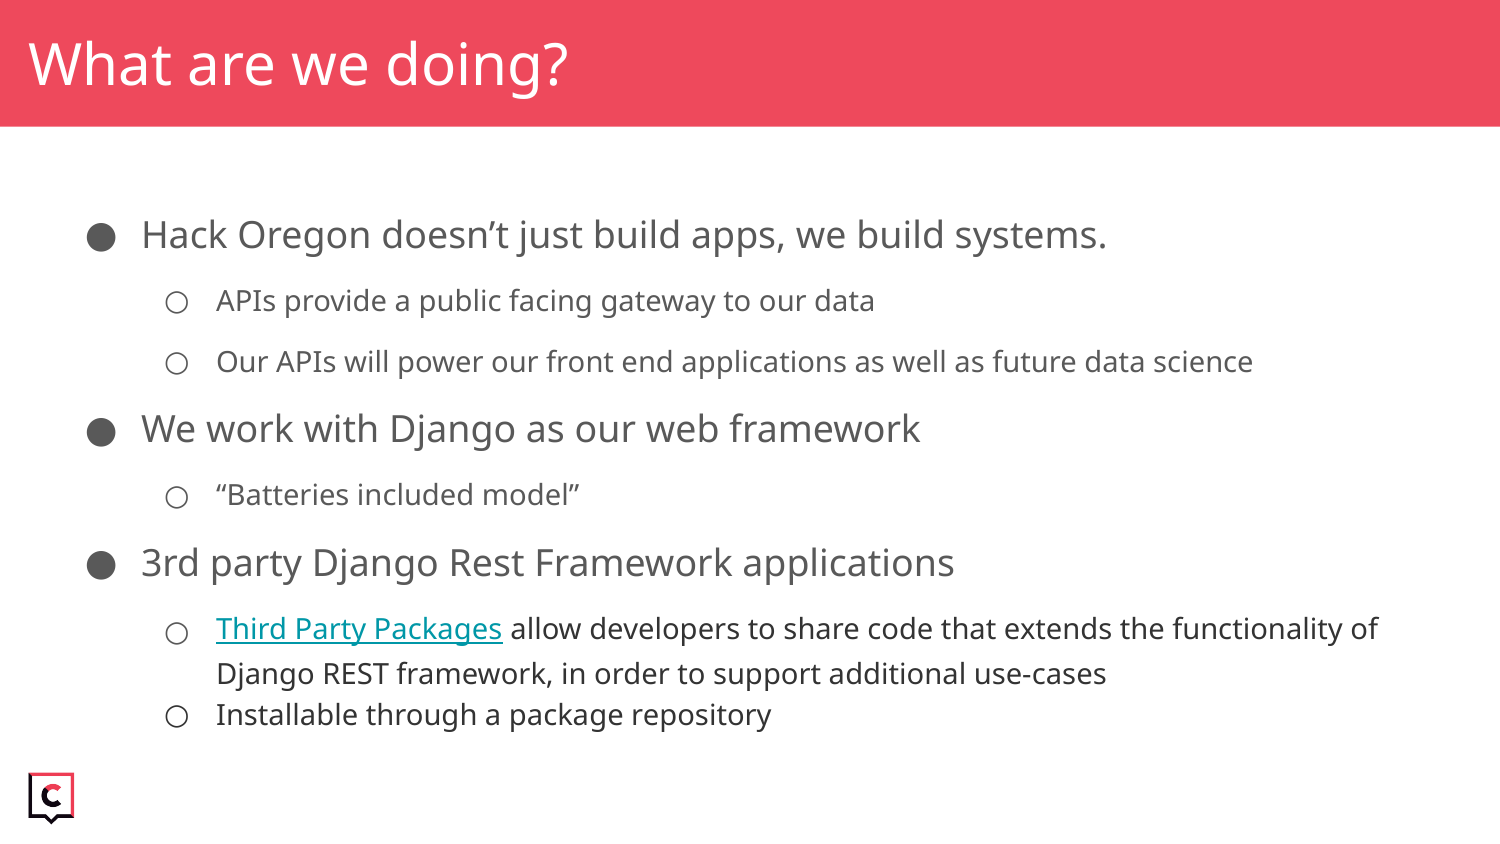

# What are we doing?
Hack Oregon doesn’t just build apps, we build systems.
APIs provide a public facing gateway to our data
Our APIs will power our front end applications as well as future data science
We work with Django as our web framework
“Batteries included model”
3rd party Django Rest Framework applications
Third Party Packages allow developers to share code that extends the functionality of Django REST framework, in order to support additional use-cases
Installable through a package repository